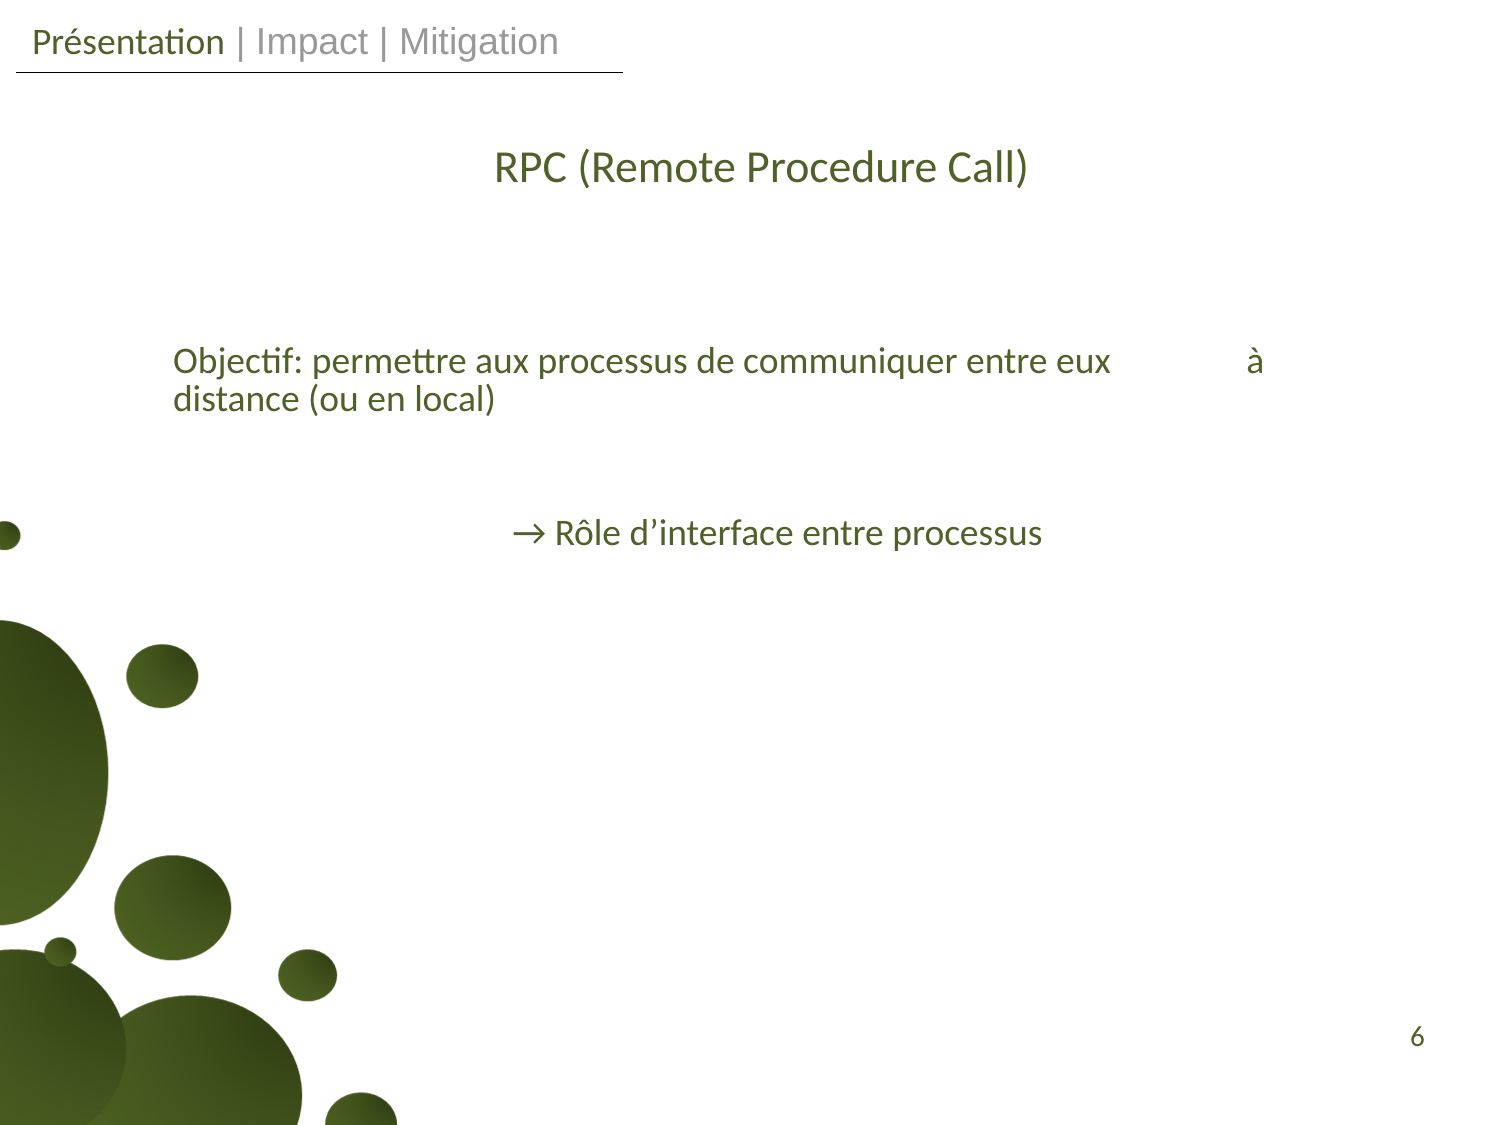

Présentation | Impact | Mitigation
RPC (Remote Procedure Call)
Objectif: permettre aux processus de communiquer entre eux à distance (ou en local)
 → Rôle d’interface entre processus
6